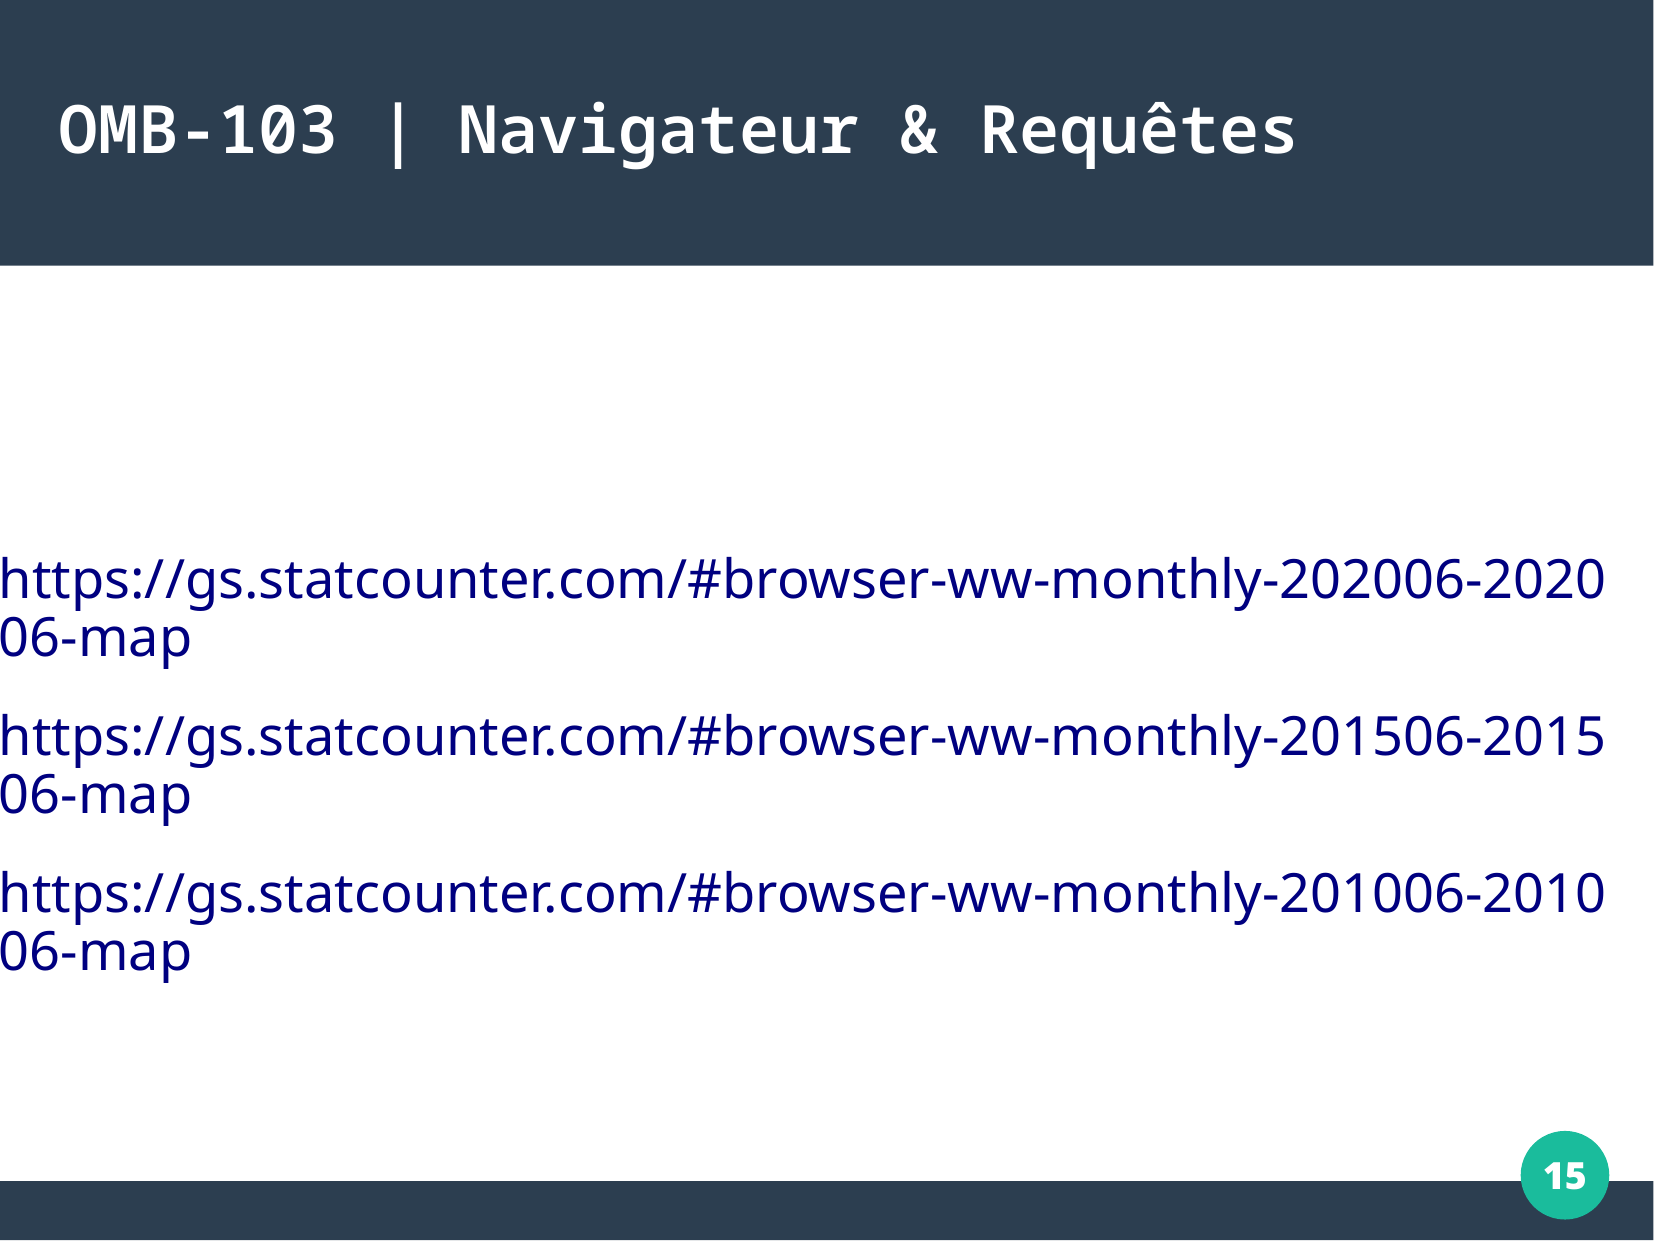

# OMB-103 | Navigateur & Requêtes
https://gs.statcounter.com/#browser-ww-monthly-202006-202006-map
https://gs.statcounter.com/#browser-ww-monthly-201506-201506-map
https://gs.statcounter.com/#browser-ww-monthly-201006-201006-map
15